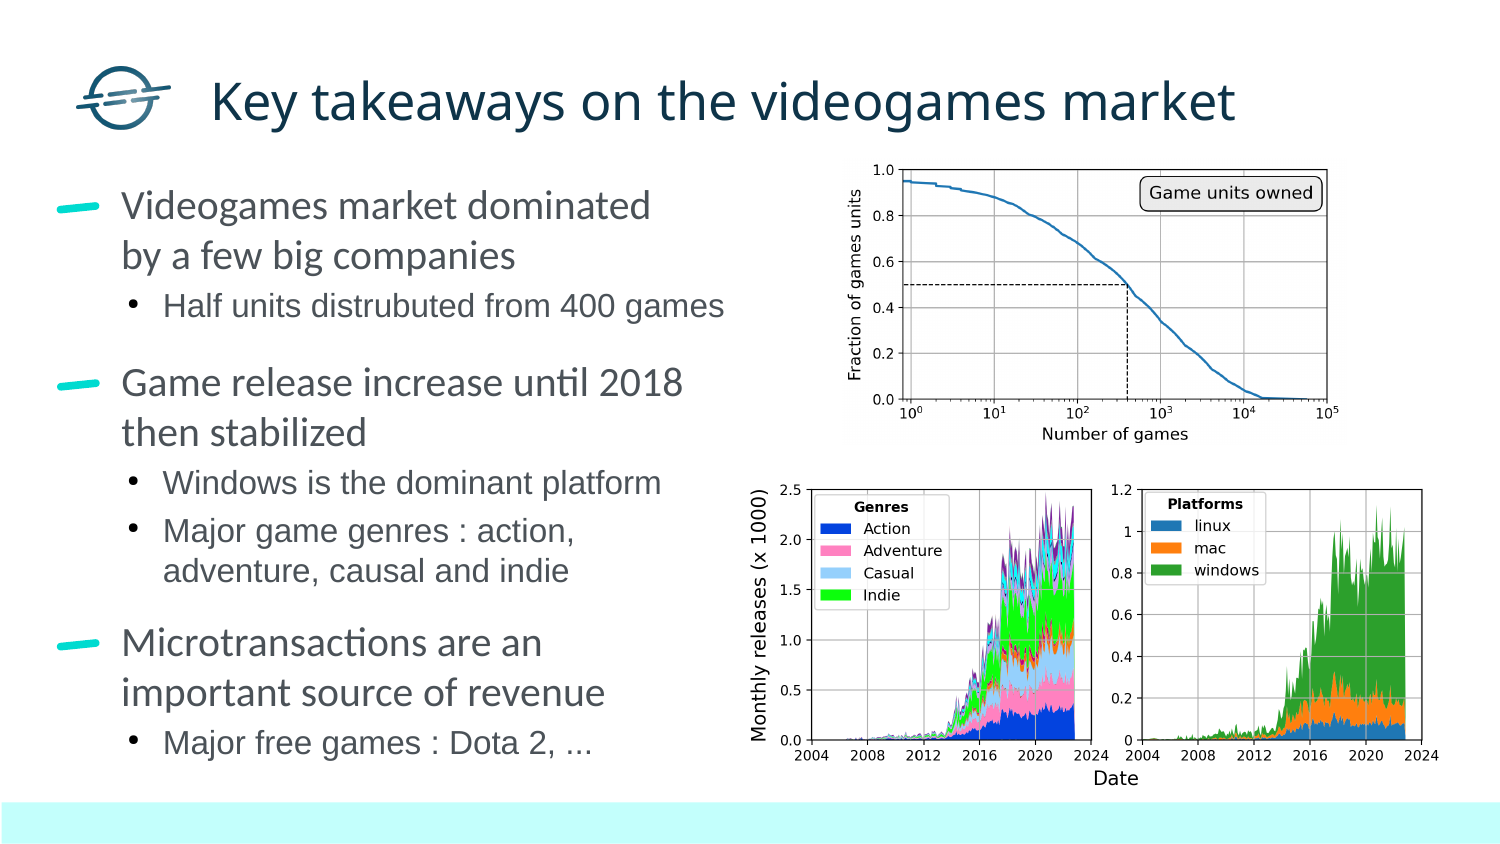

# Key takeaways on the videogames market
Videogames market dominated by a few big companies
Half units distrubuted from 400 games
Game release increase until 2018 then stabilized
Windows is the dominant platform
Major game genres : action, adventure, causal and indie
Microtransactions are an important source of revenue
Major free games : Dota 2, ...